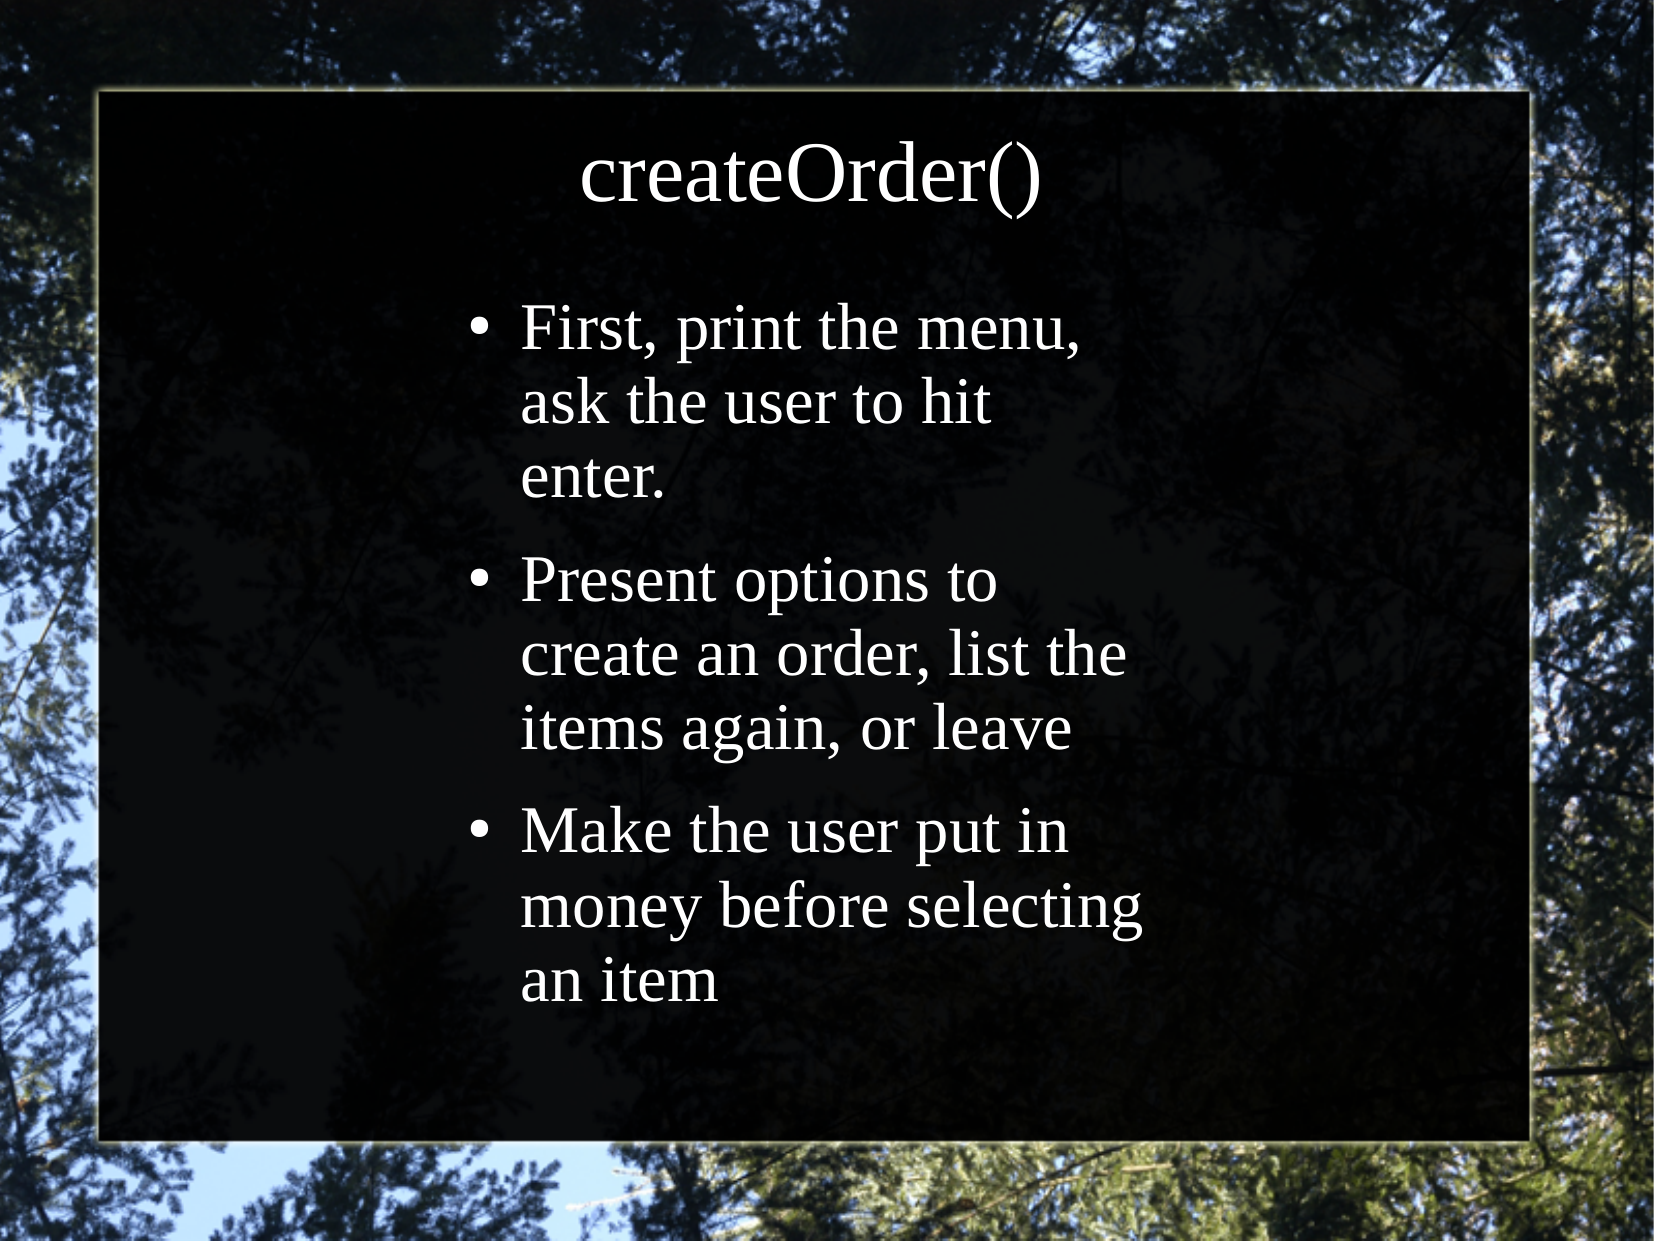

# createOrder()
First, print the menu, ask the user to hit enter.
Present options to create an order, list the items again, or leave
Make the user put in money before selecting an item